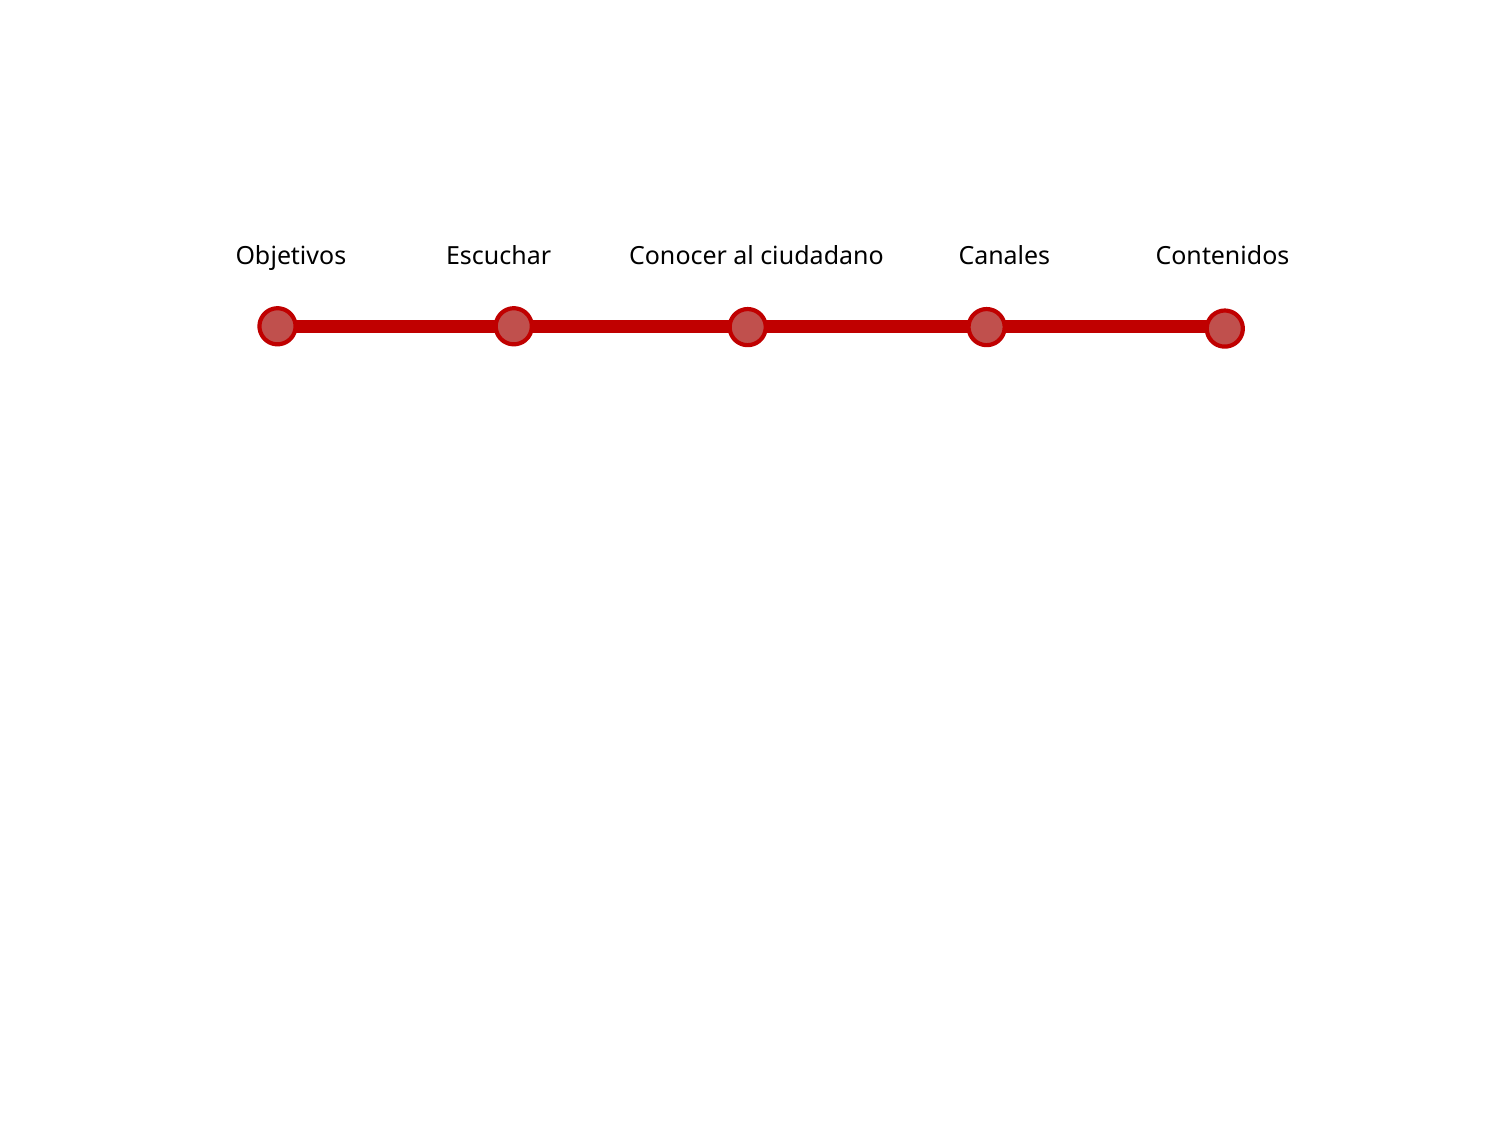

Objetivos
Escuchar
Conocer al ciudadano
Canales
Contenidos